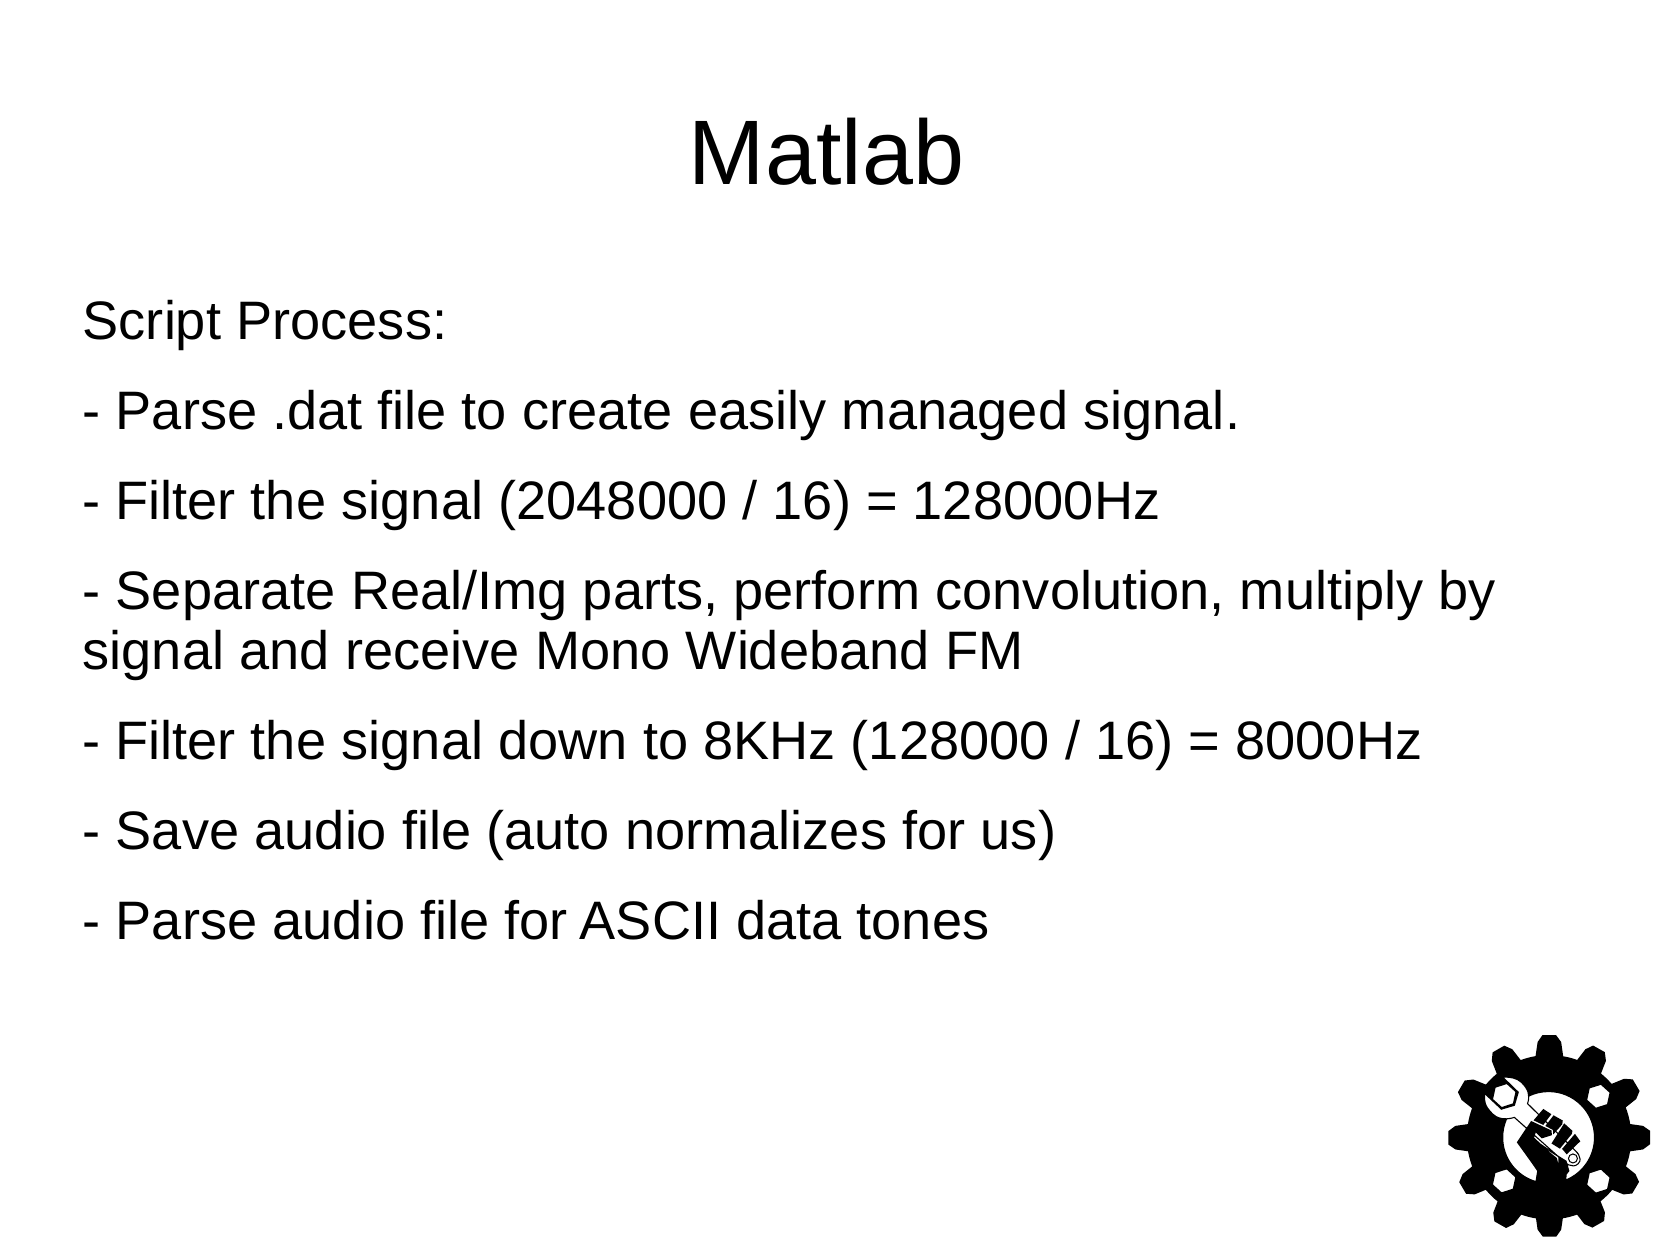

# Matlab
Script Process:
- Parse .dat file to create easily managed signal.
- Filter the signal (2048000 / 16) = 128000Hz
- Separate Real/Img parts, perform convolution, multiply by signal and receive Mono Wideband FM
- Filter the signal down to 8KHz (128000 / 16) = 8000Hz
- Save audio file (auto normalizes for us)
- Parse audio file for ASCII data tones